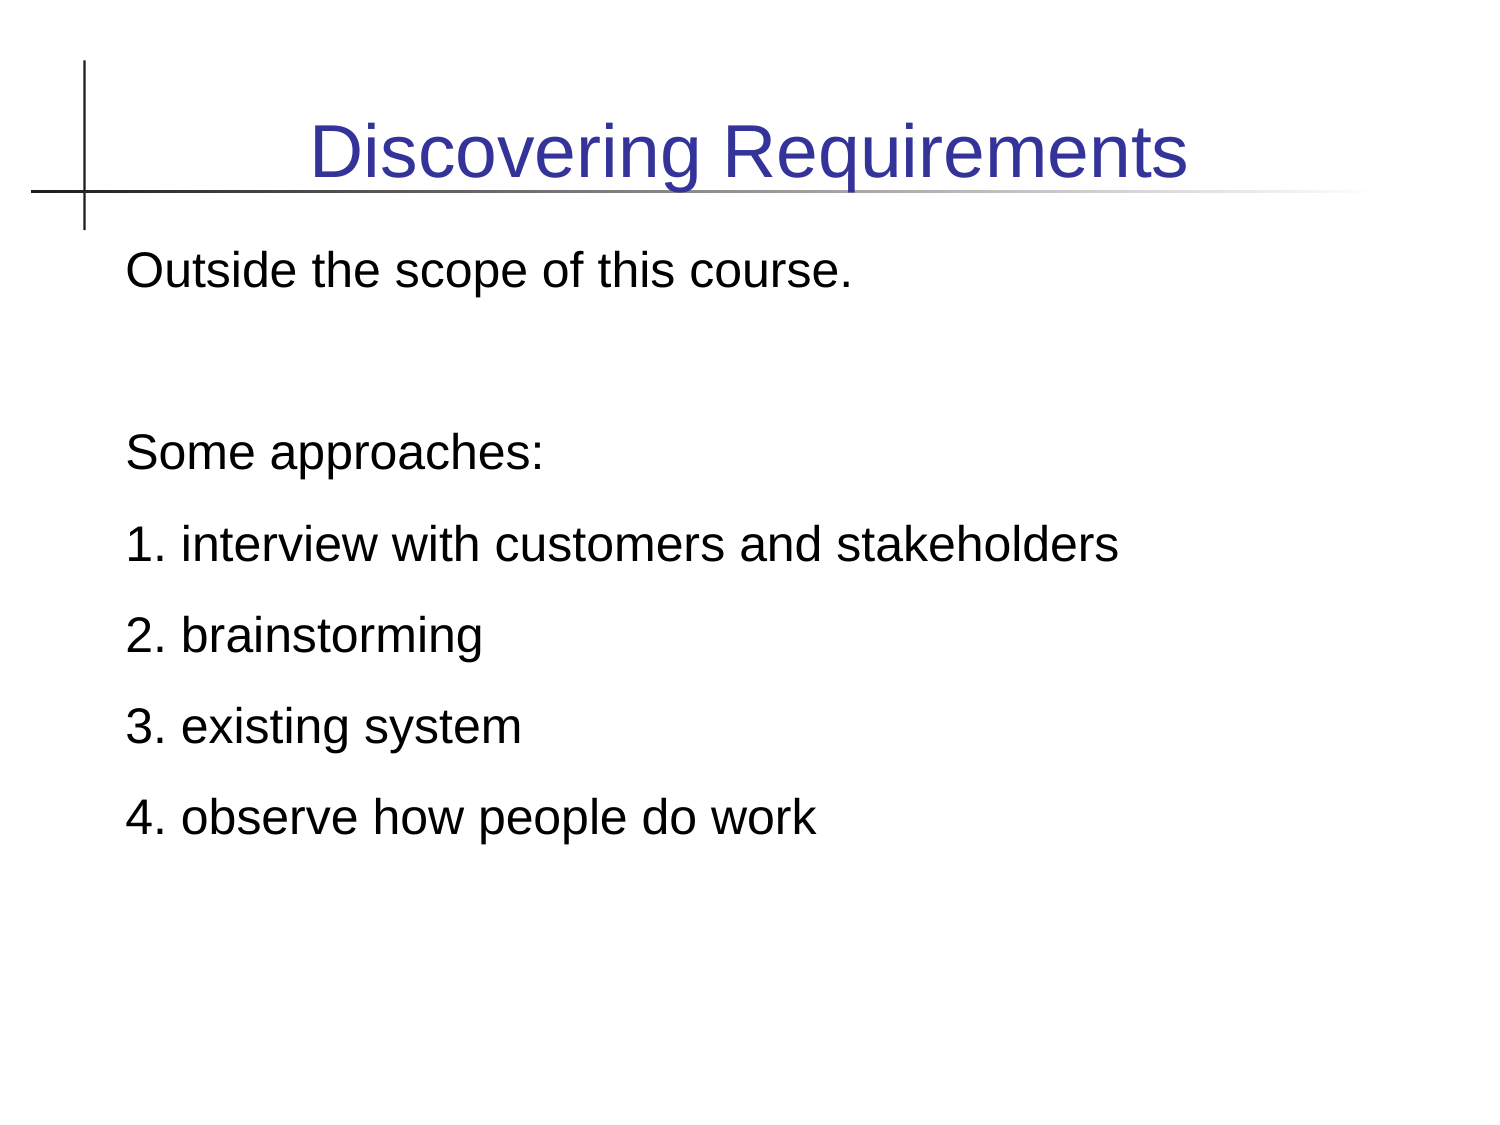

# Discovering Requirements
Outside the scope of this course.
Some approaches:
1. interview with customers and stakeholders
2. brainstorming
3. existing system
4. observe how people do work